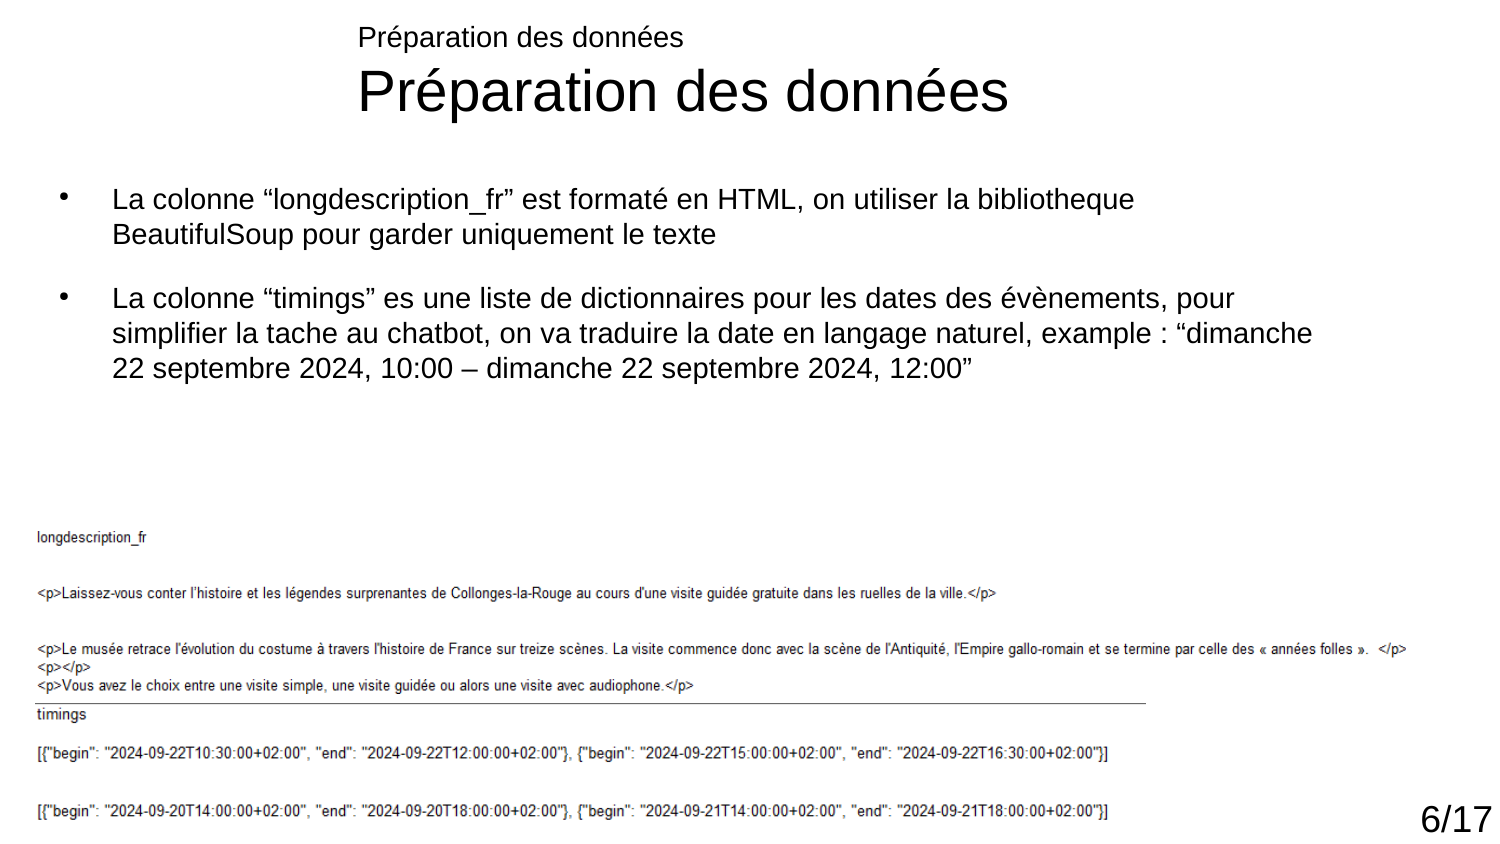

# Préparation des données Préparation des données
La colonne “longdescription_fr” est formaté en HTML, on utiliser la bibliotheque BeautifulSoup pour garder uniquement le texte
La colonne “timings” es une liste de dictionnaires pour les dates des évènements, pour simplifier la tache au chatbot, on va traduire la date en langage naturel, example : “dimanche 22 septembre 2024, 10:00 – dimanche 22 septembre 2024, 12:00”
6/17